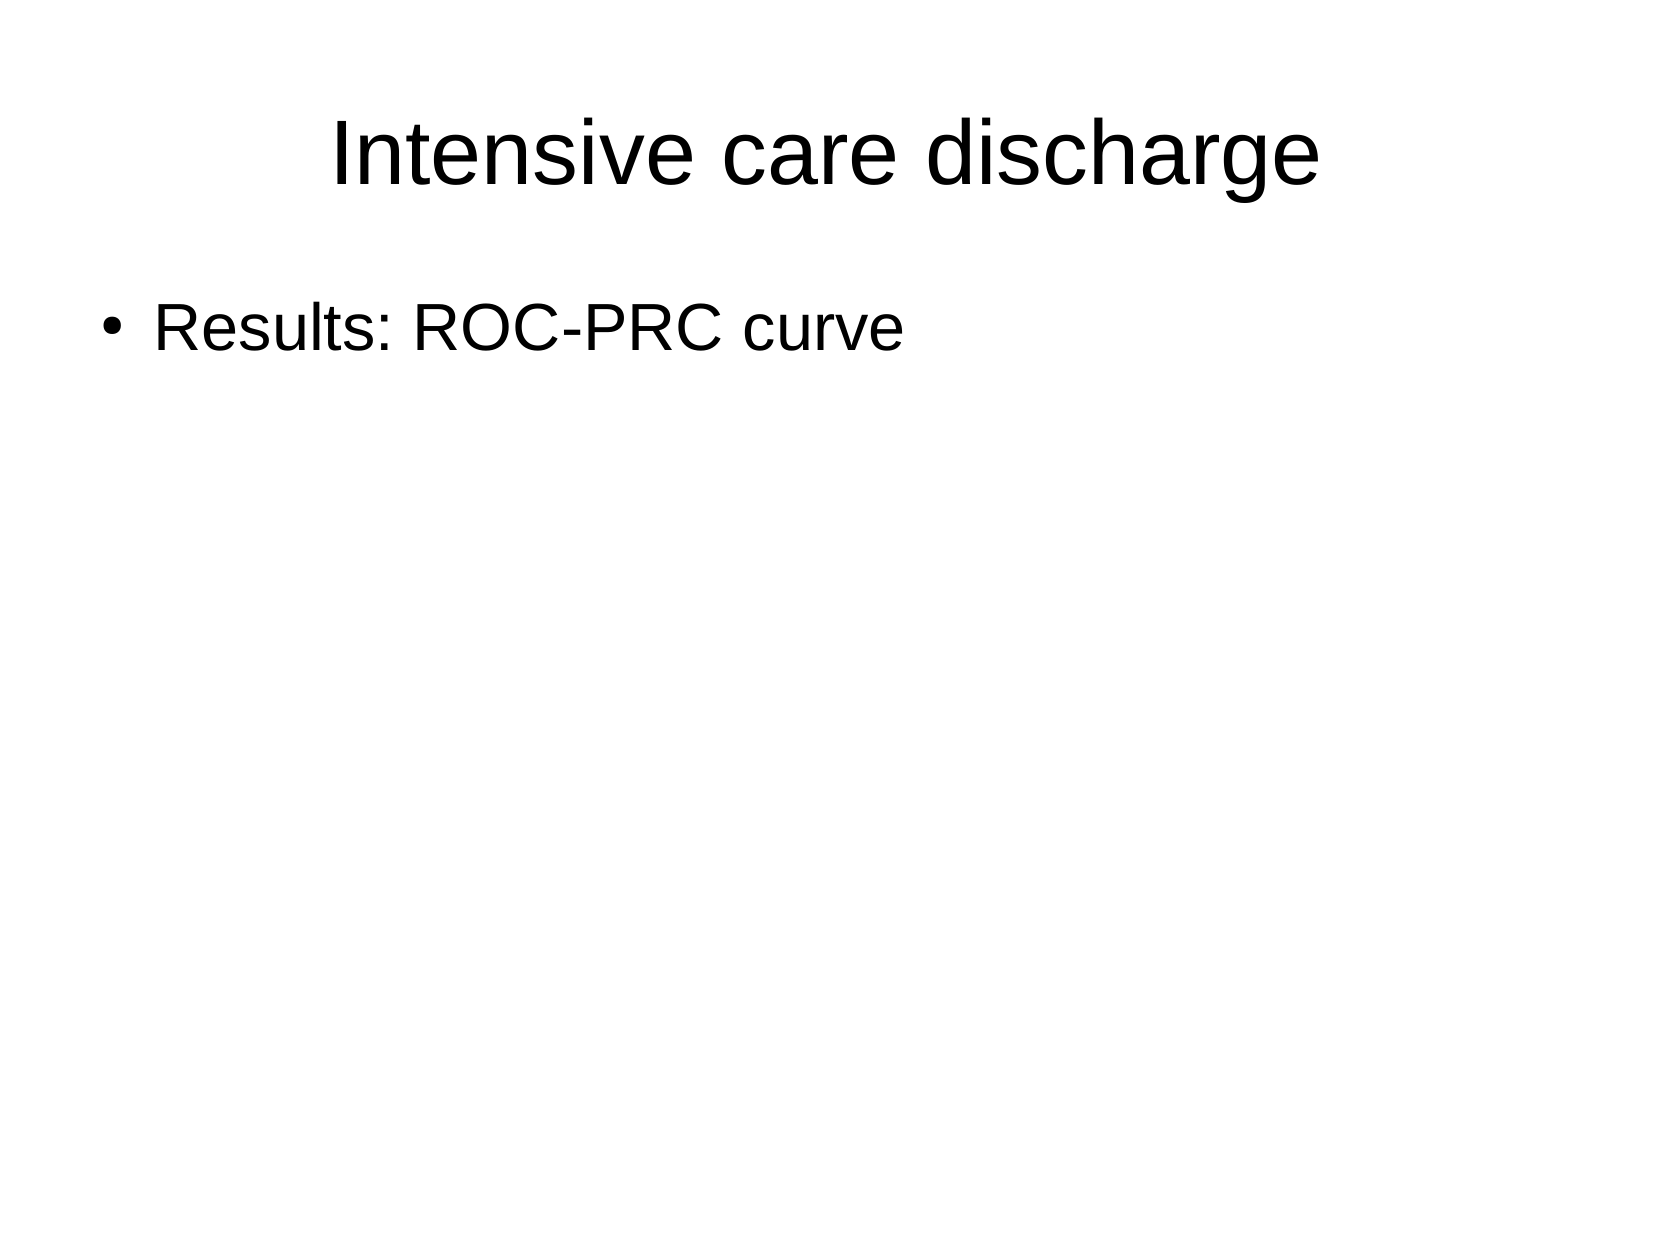

# Intensive care discharge
Results: ROC-PRC curve